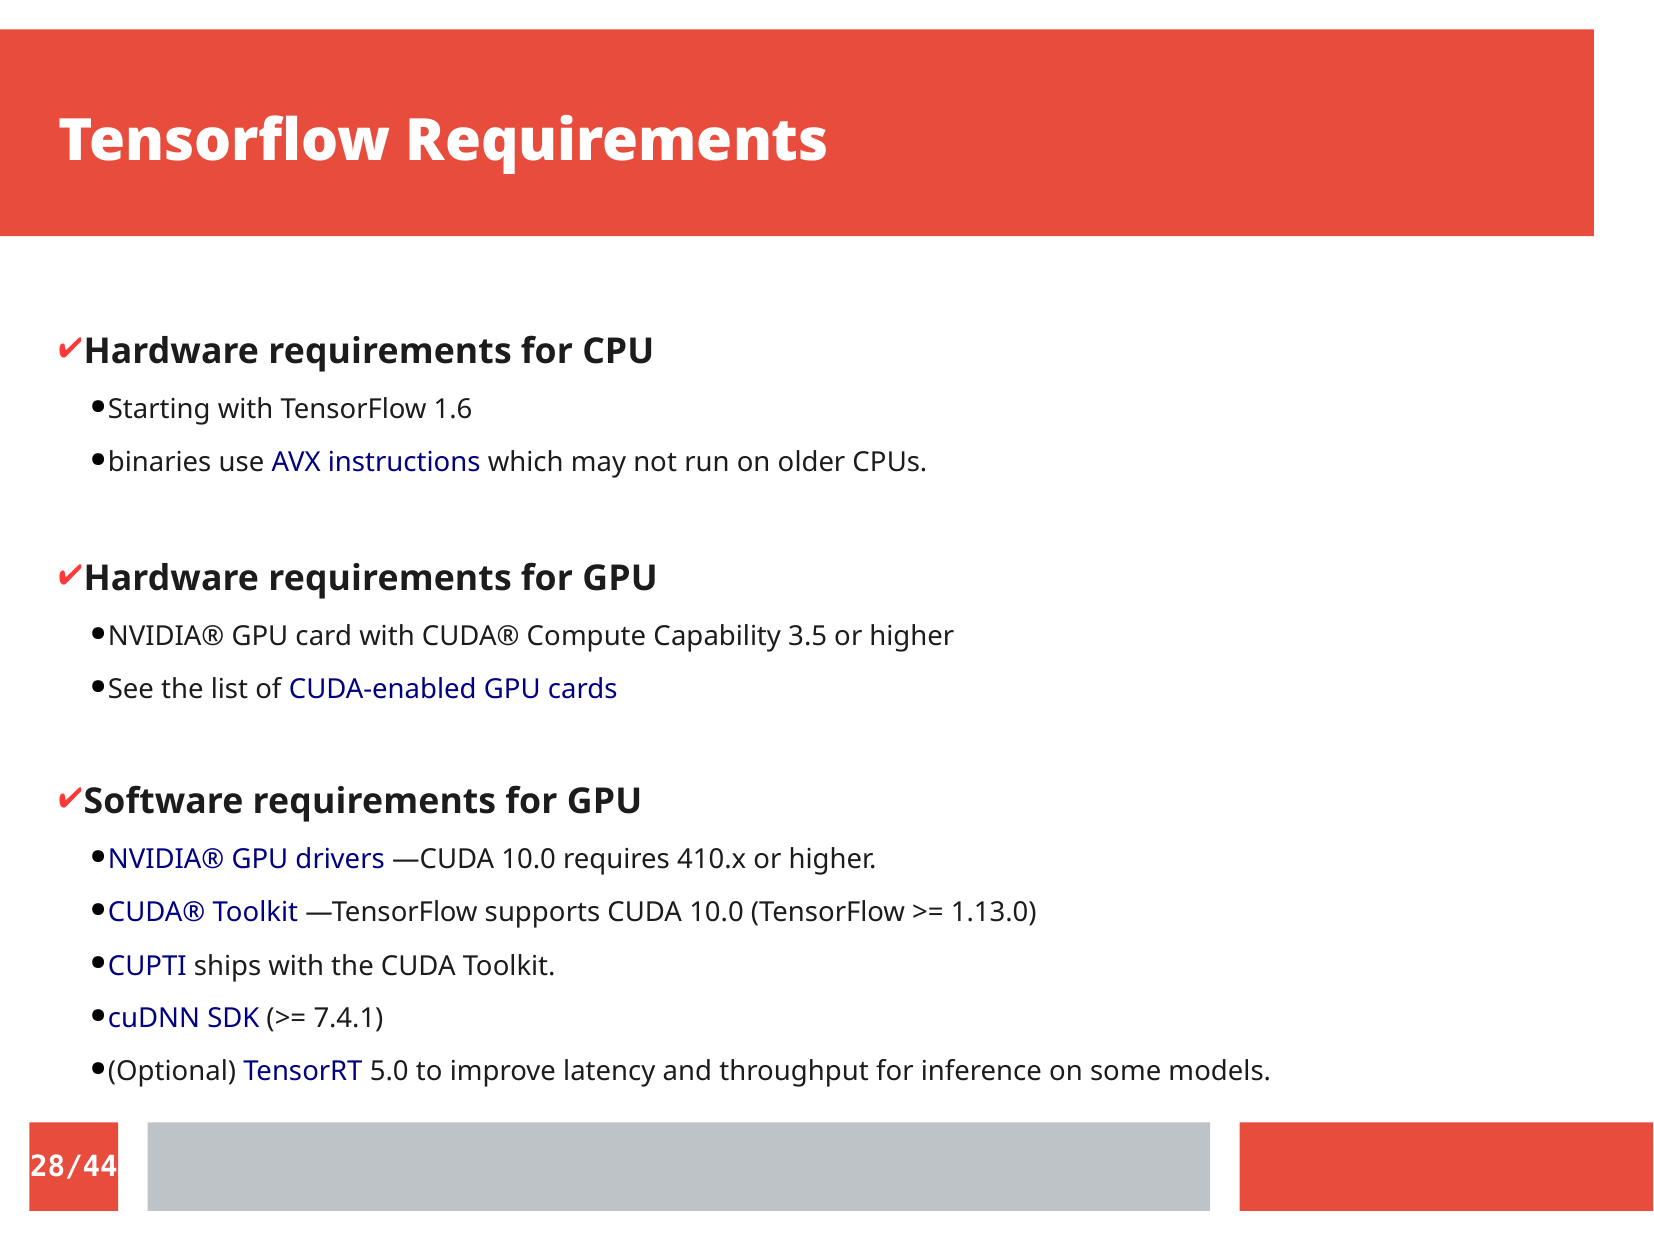

# Tensorflow Requirements
 Hardware requirements for CPU
 Starting with TensorFlow 1.6
 binaries use AVX instructions which may not run on older CPUs.
 Hardware requirements for GPU
 NVIDIA® GPU card with CUDA® Compute Capability 3.5 or higher
 See the list of CUDA-enabled GPU cards
 Software requirements for GPU
 NVIDIA® GPU drivers —CUDA 10.0 requires 410.x or higher.
 CUDA® Toolkit —TensorFlow supports CUDA 10.0 (TensorFlow >= 1.13.0)
 CUPTI ships with the CUDA Toolkit.
 cuDNN SDK (>= 7.4.1)
 (Optional) TensorRT 5.0 to improve latency and throughput for inference on some models.
28